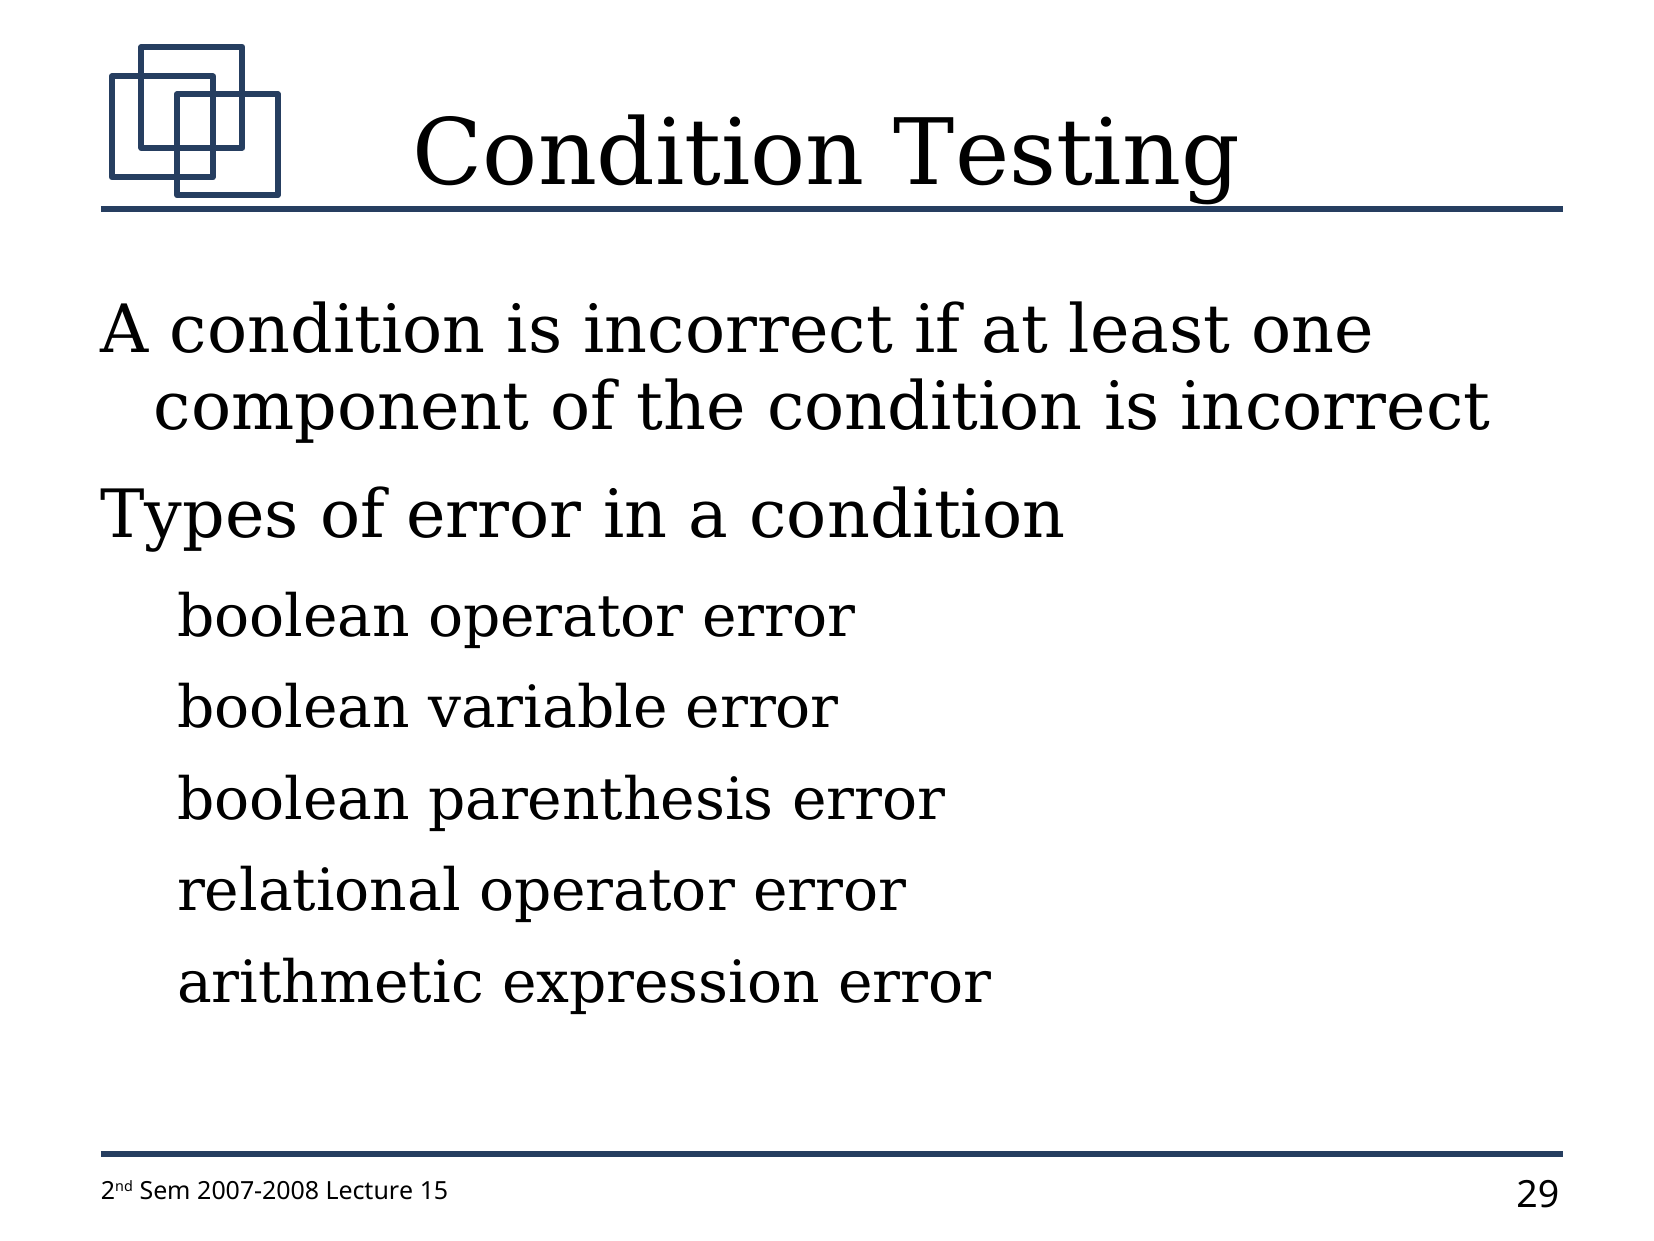

# Condition Testing
A condition is incorrect if at least one component of the condition is incorrect
Types of error in a condition
boolean operator error
boolean variable error
boolean parenthesis error
relational operator error
arithmetic expression error